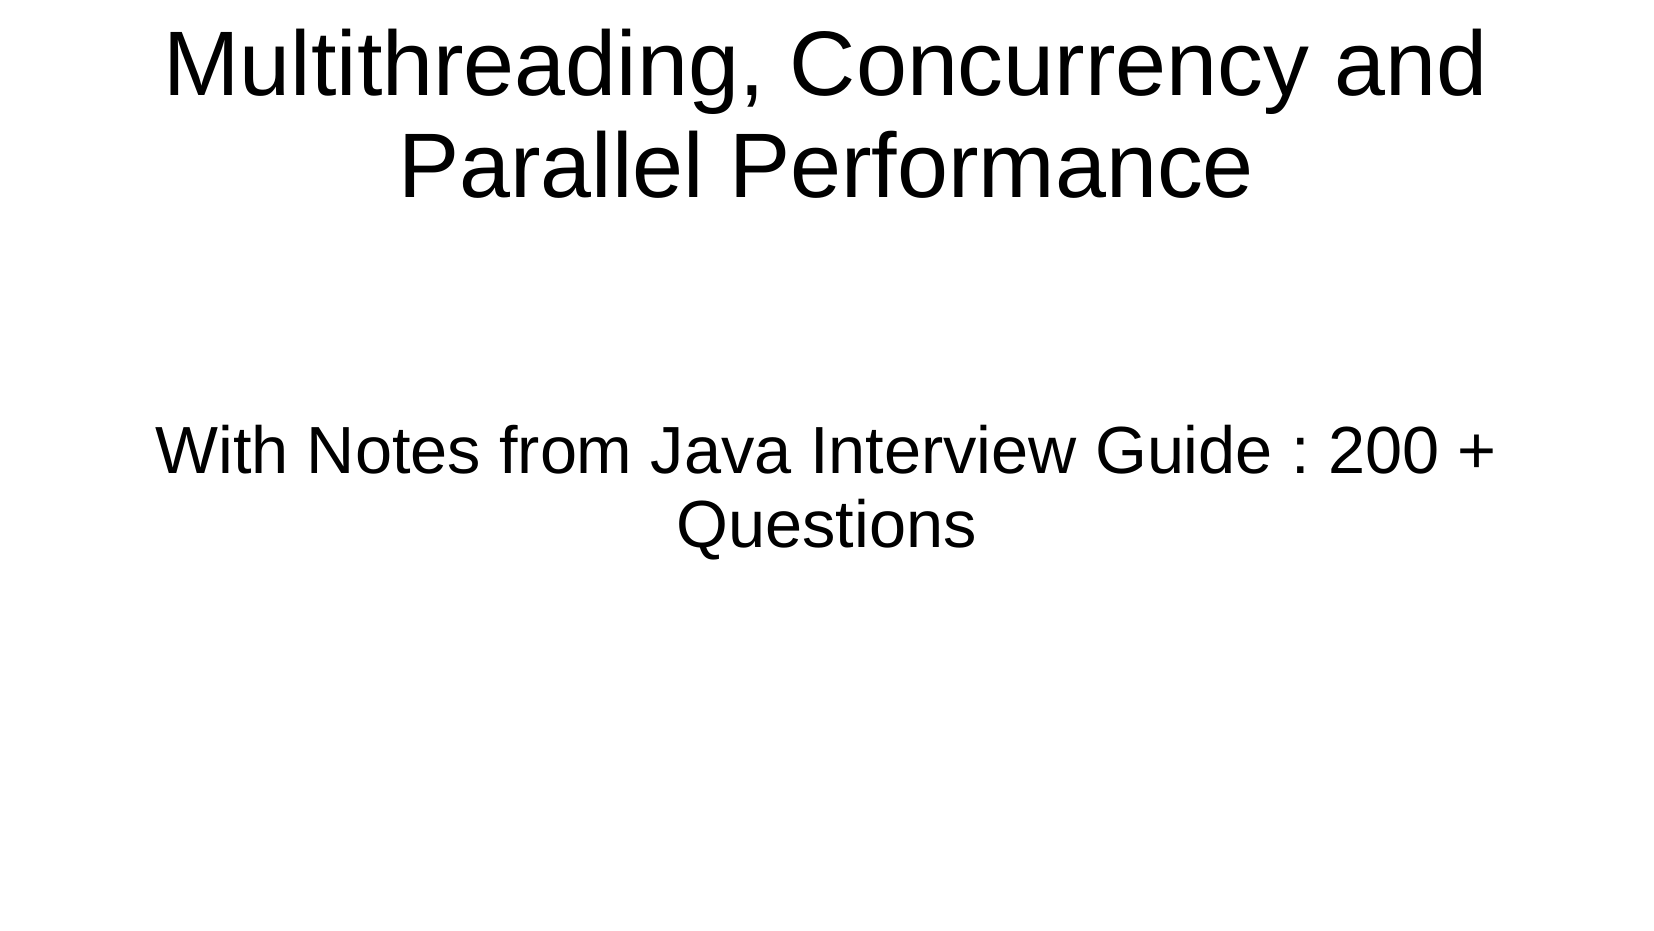

# Multithreading, Concurrency and Parallel Performance
With Notes from Java Interview Guide : 200 + Questions